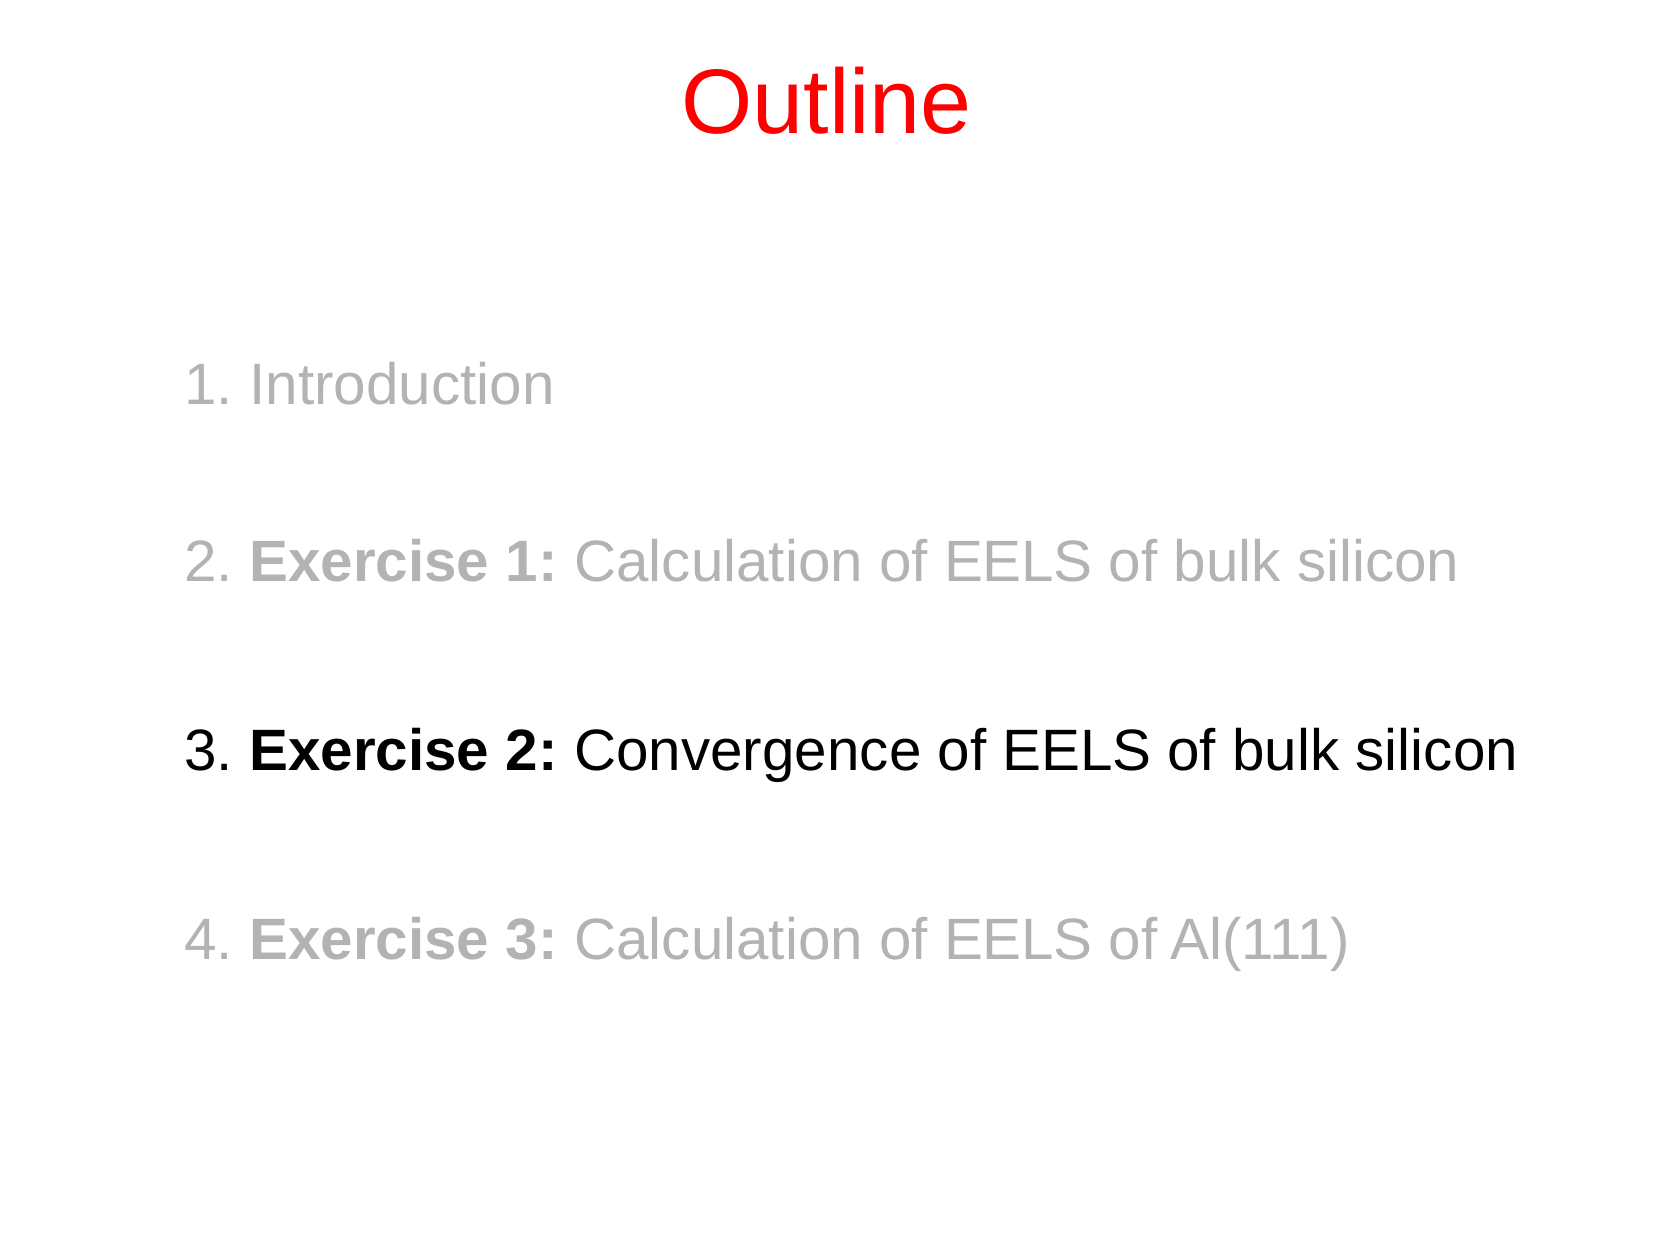

# Outline
1. Introduction
2. Exercise 1: Calculation of EELS of bulk silicon
3. Exercise 2: Convergence of EELS of bulk silicon
4. Exercise 3: Calculation of EELS of Al(111)